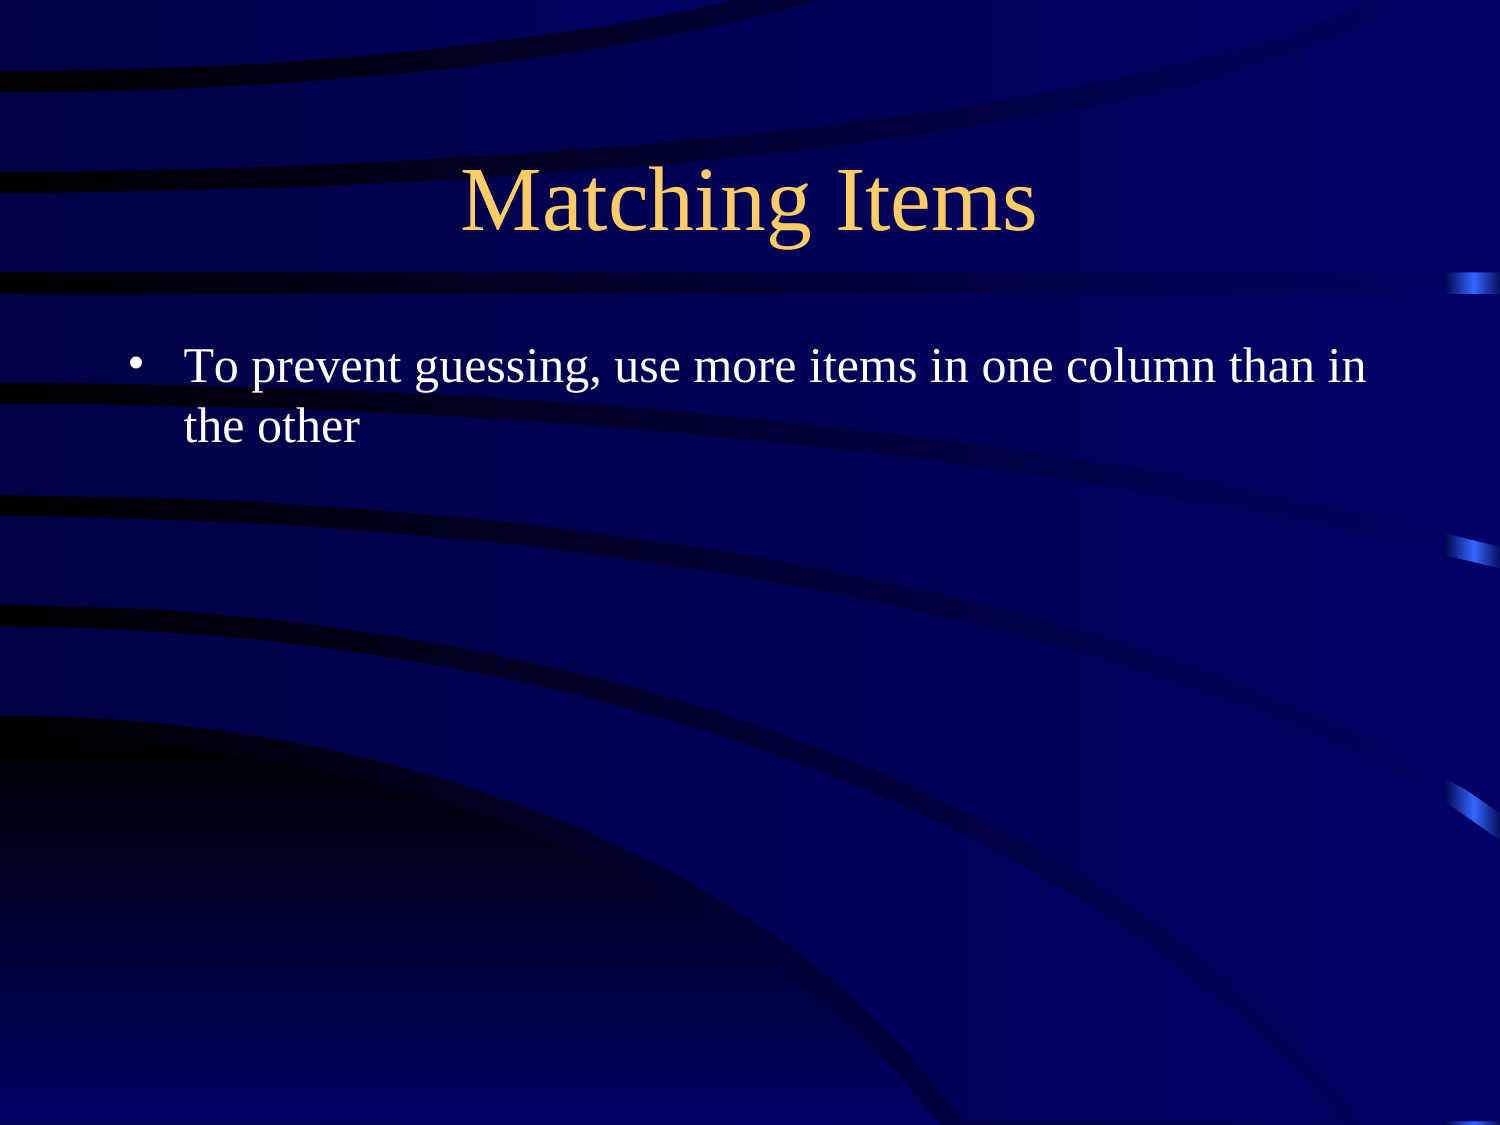

# Matching Items
To prevent guessing, use more items in one column than in the other